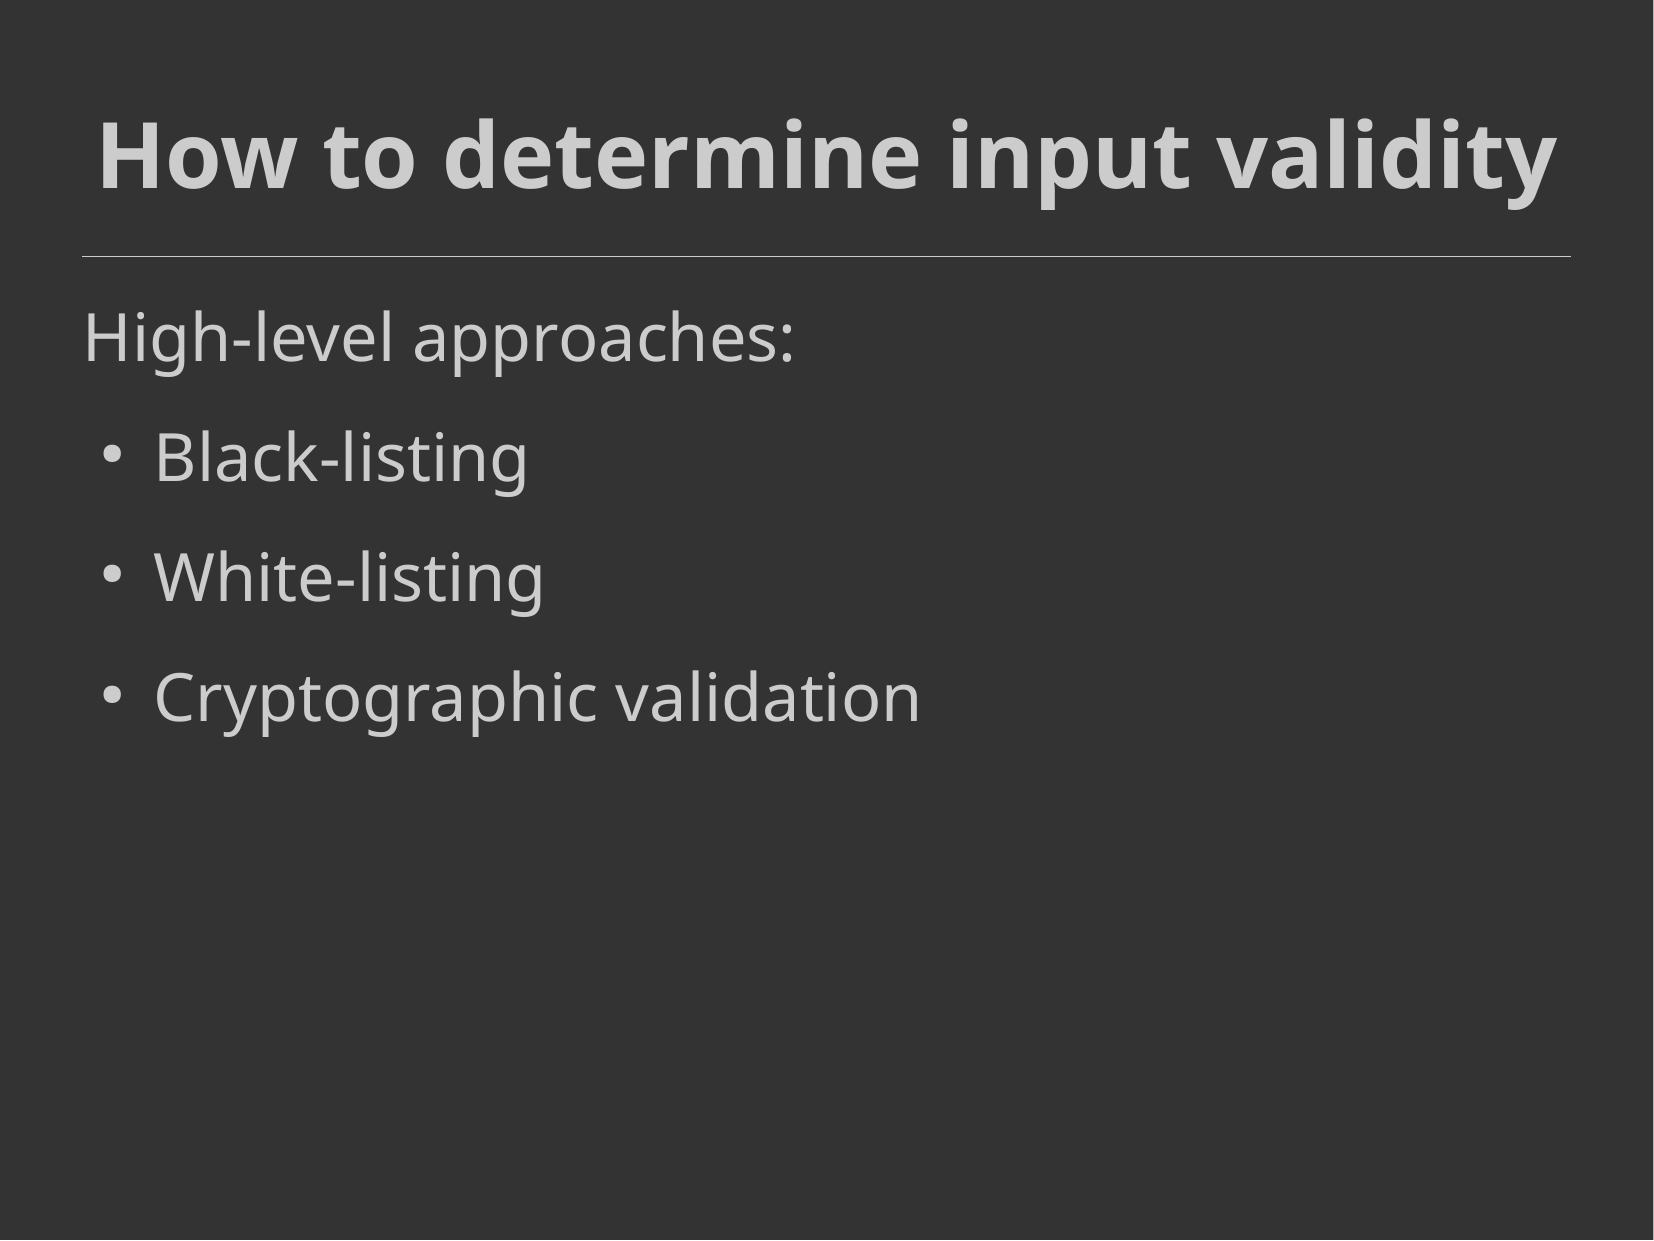

# How to determine input validity
High-level approaches:
Black-listing
White-listing
Cryptographic validation